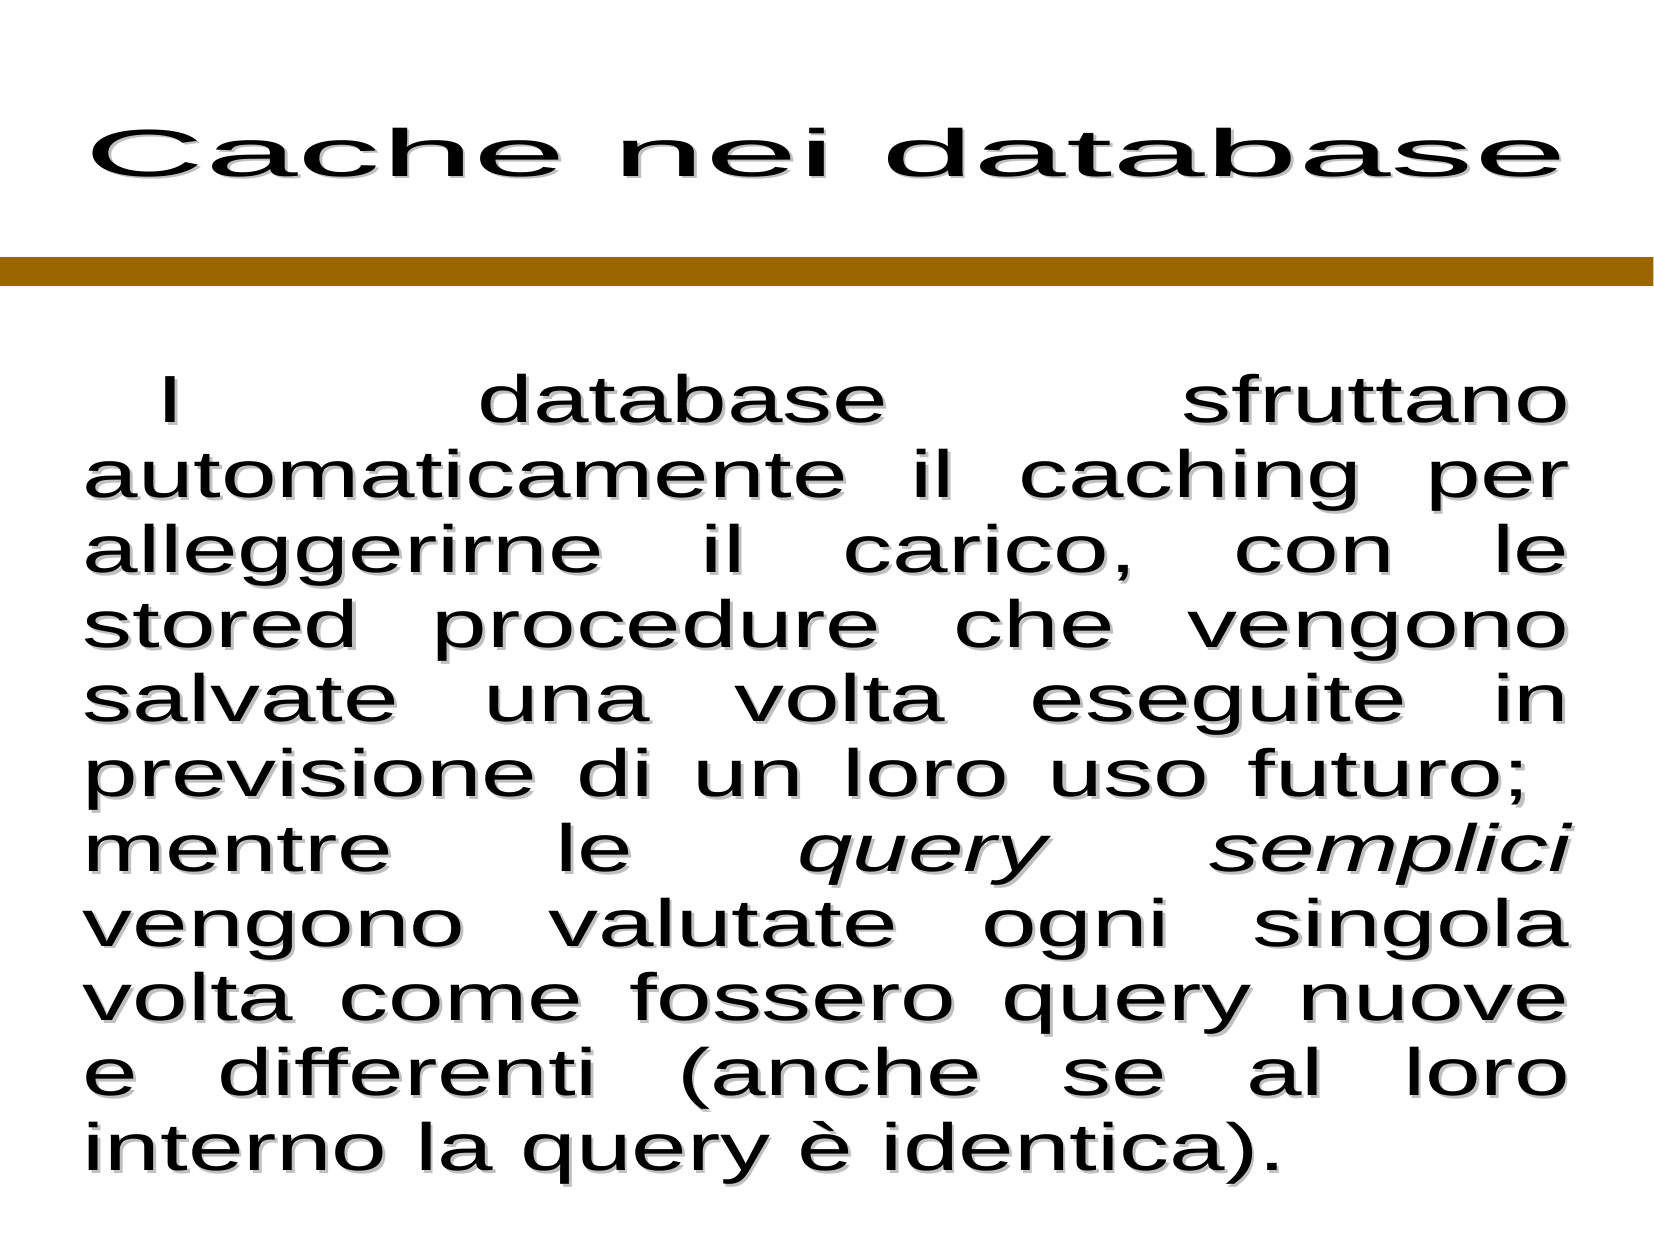

# Cache nei database
	I database sfruttano automaticamente il caching per alleggerirne il carico, con le stored procedure che vengono salvate una volta eseguite in previsione di un loro uso futuro; mentre le query semplici vengono valutate ogni singola volta come fossero query nuove e differenti (anche se al loro interno la query è identica).